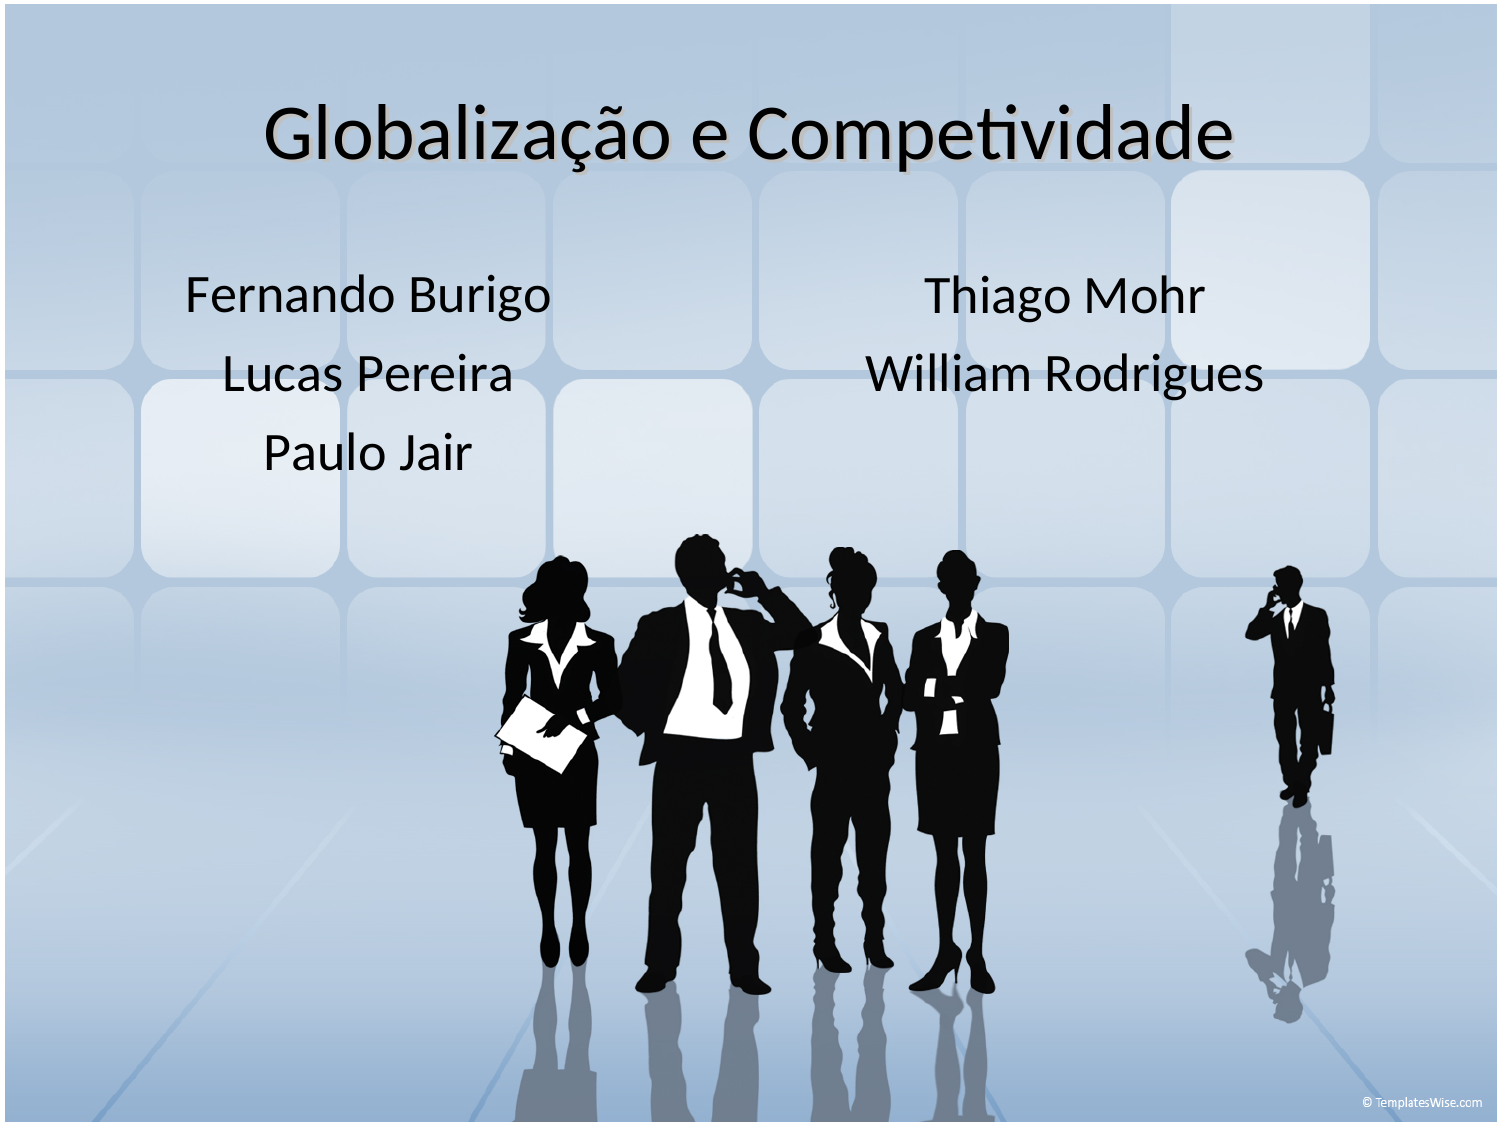

# Globalização e Competividade
Fernando Burigo
Lucas Pereira
Paulo Jair
Thiago Mohr
William Rodrigues